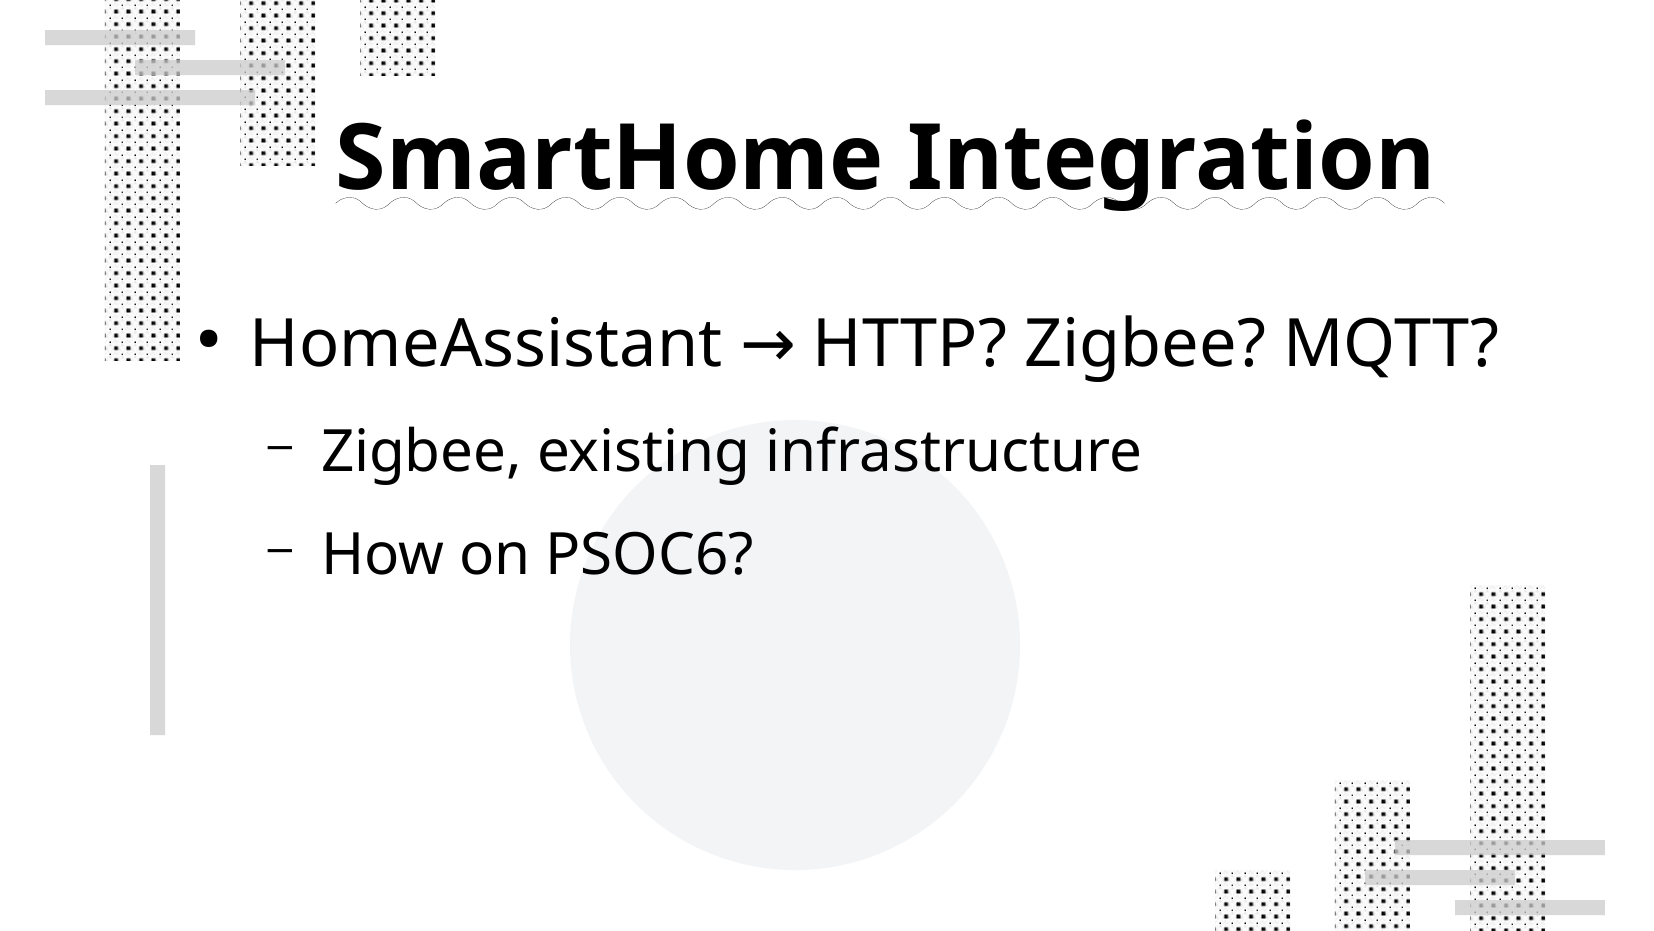

# SmartHome Integration
HomeAssistant → HTTP? Zigbee? MQTT?
Zigbee, existing infrastructure
How on PSOC6?